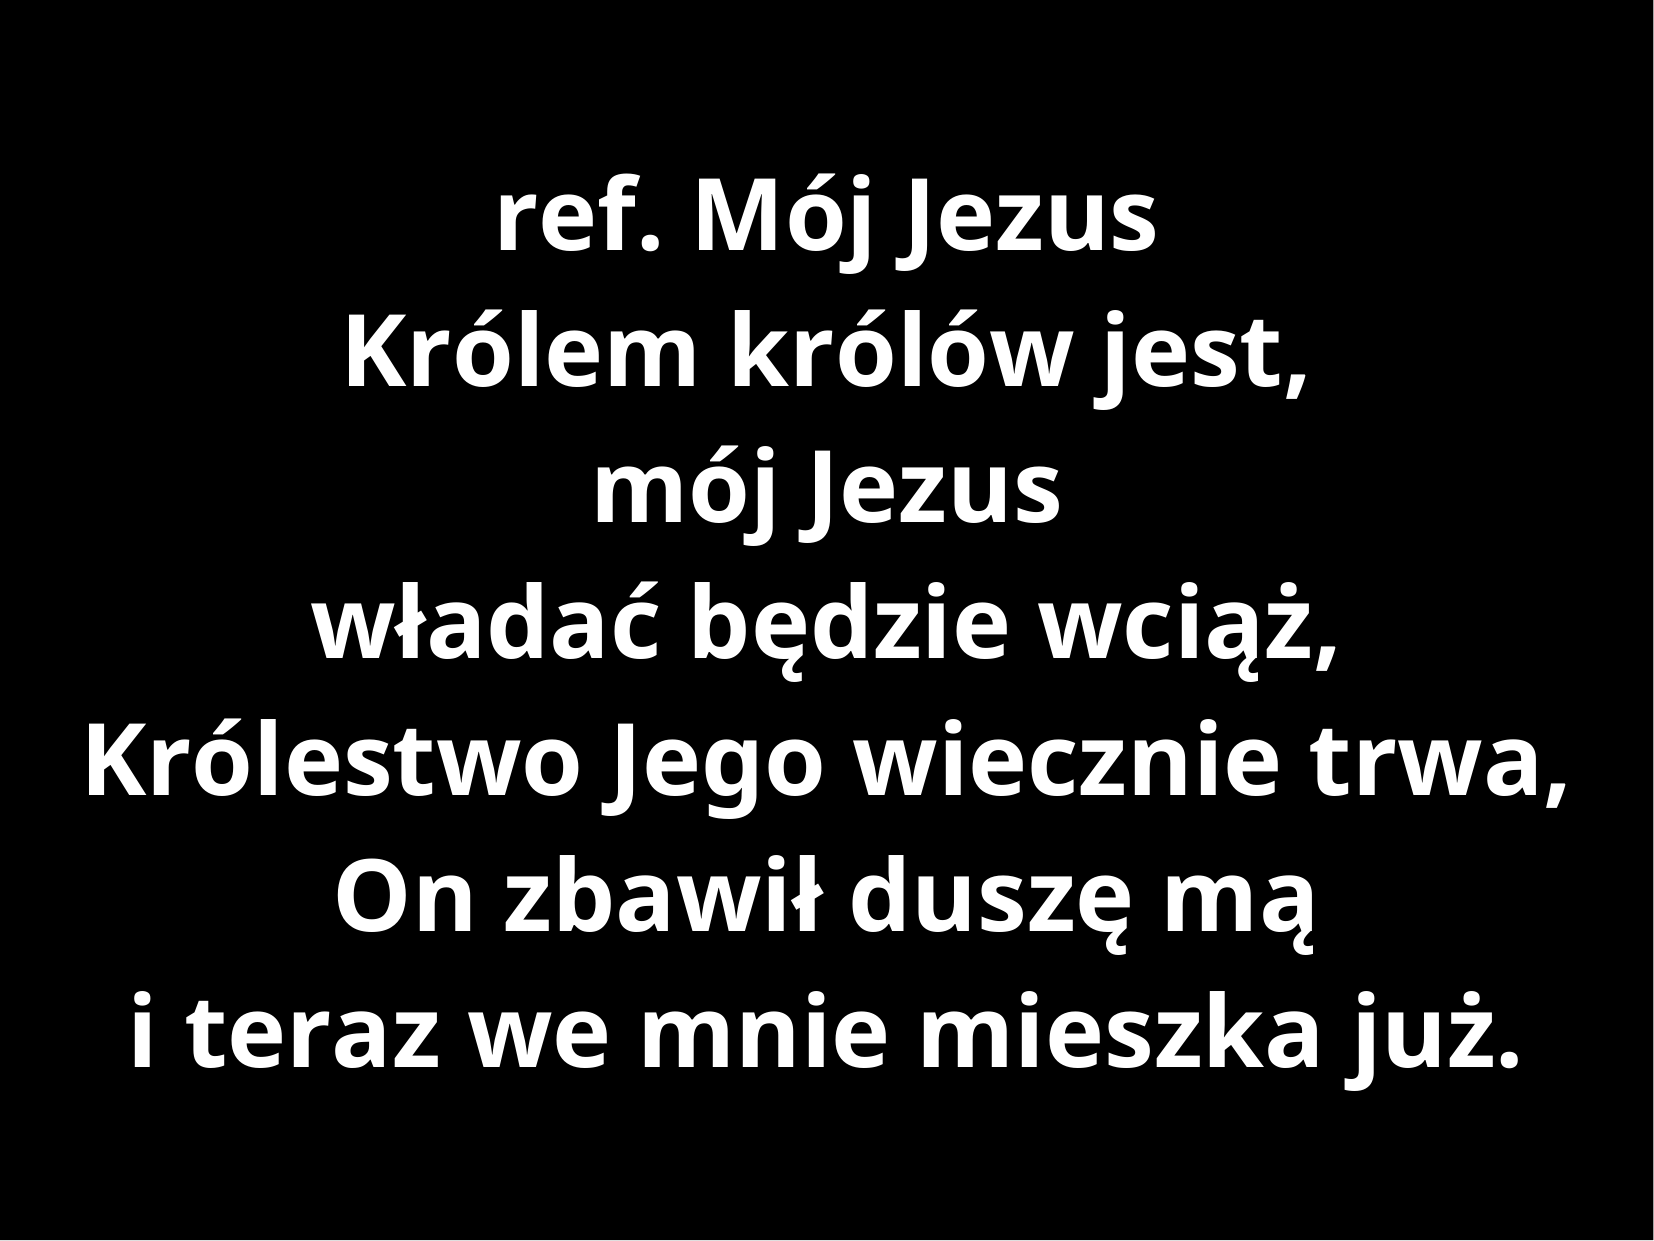

# ref. Mój Jezus Królem królów jest, mój Jezus władać będzie wciąż, Królestwo Jego wiecznie trwa, On zbawił duszę mą i teraz we mnie mieszka już.